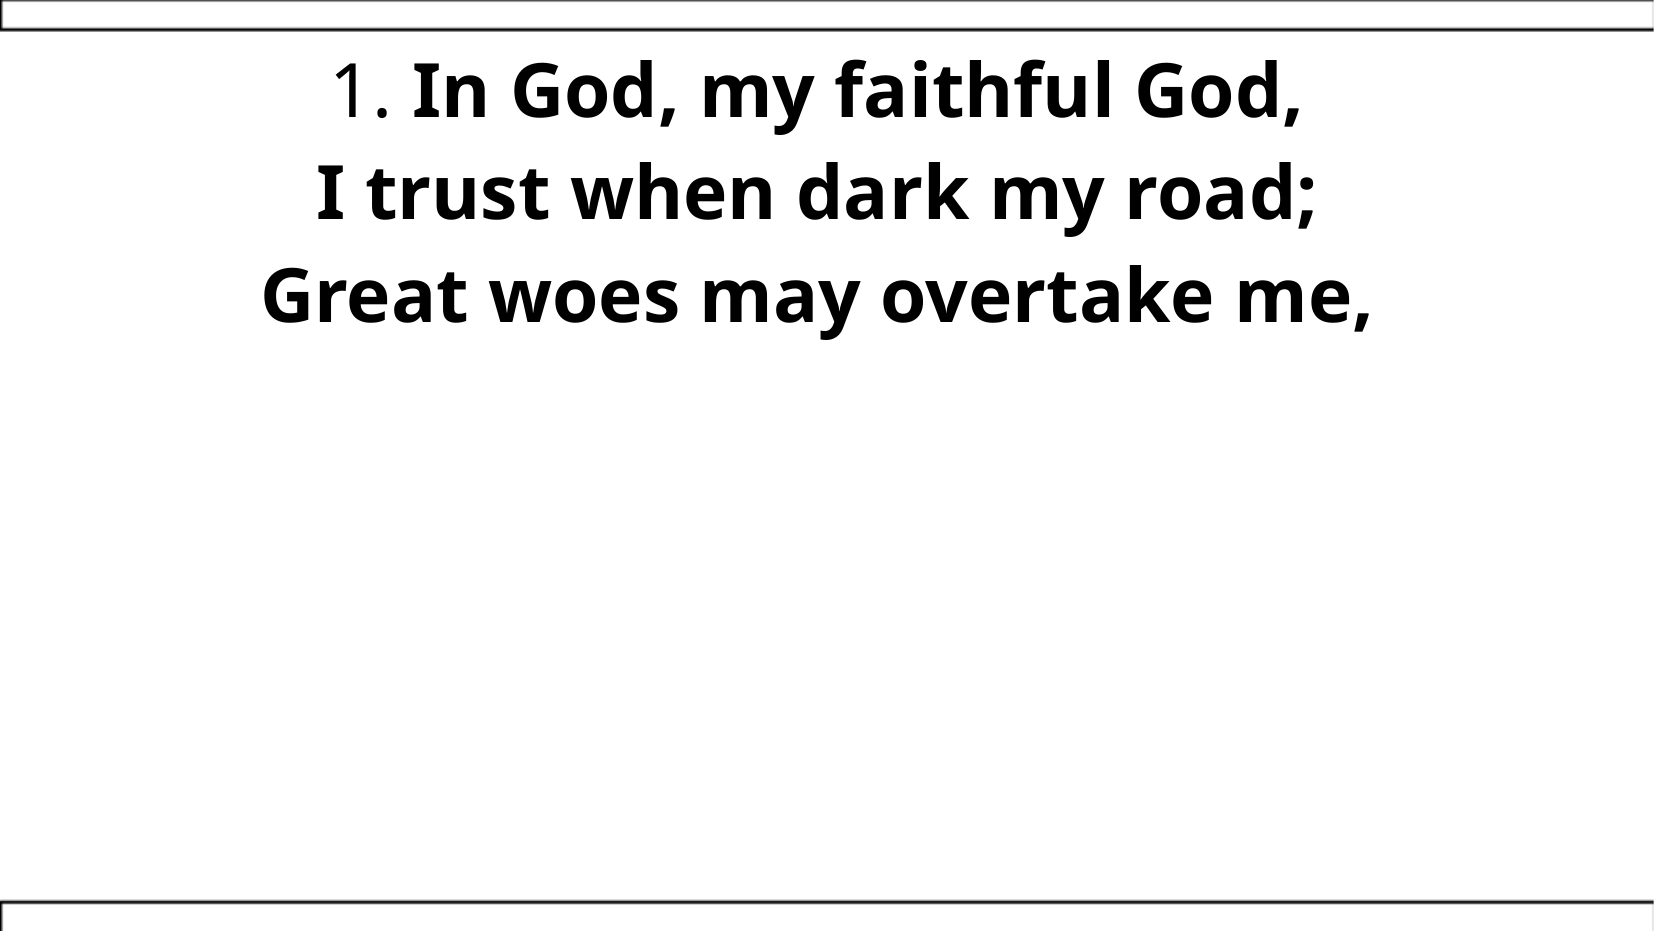

1. In God, my faithful God,
I trust when dark my road;
Great woes may overtake me,